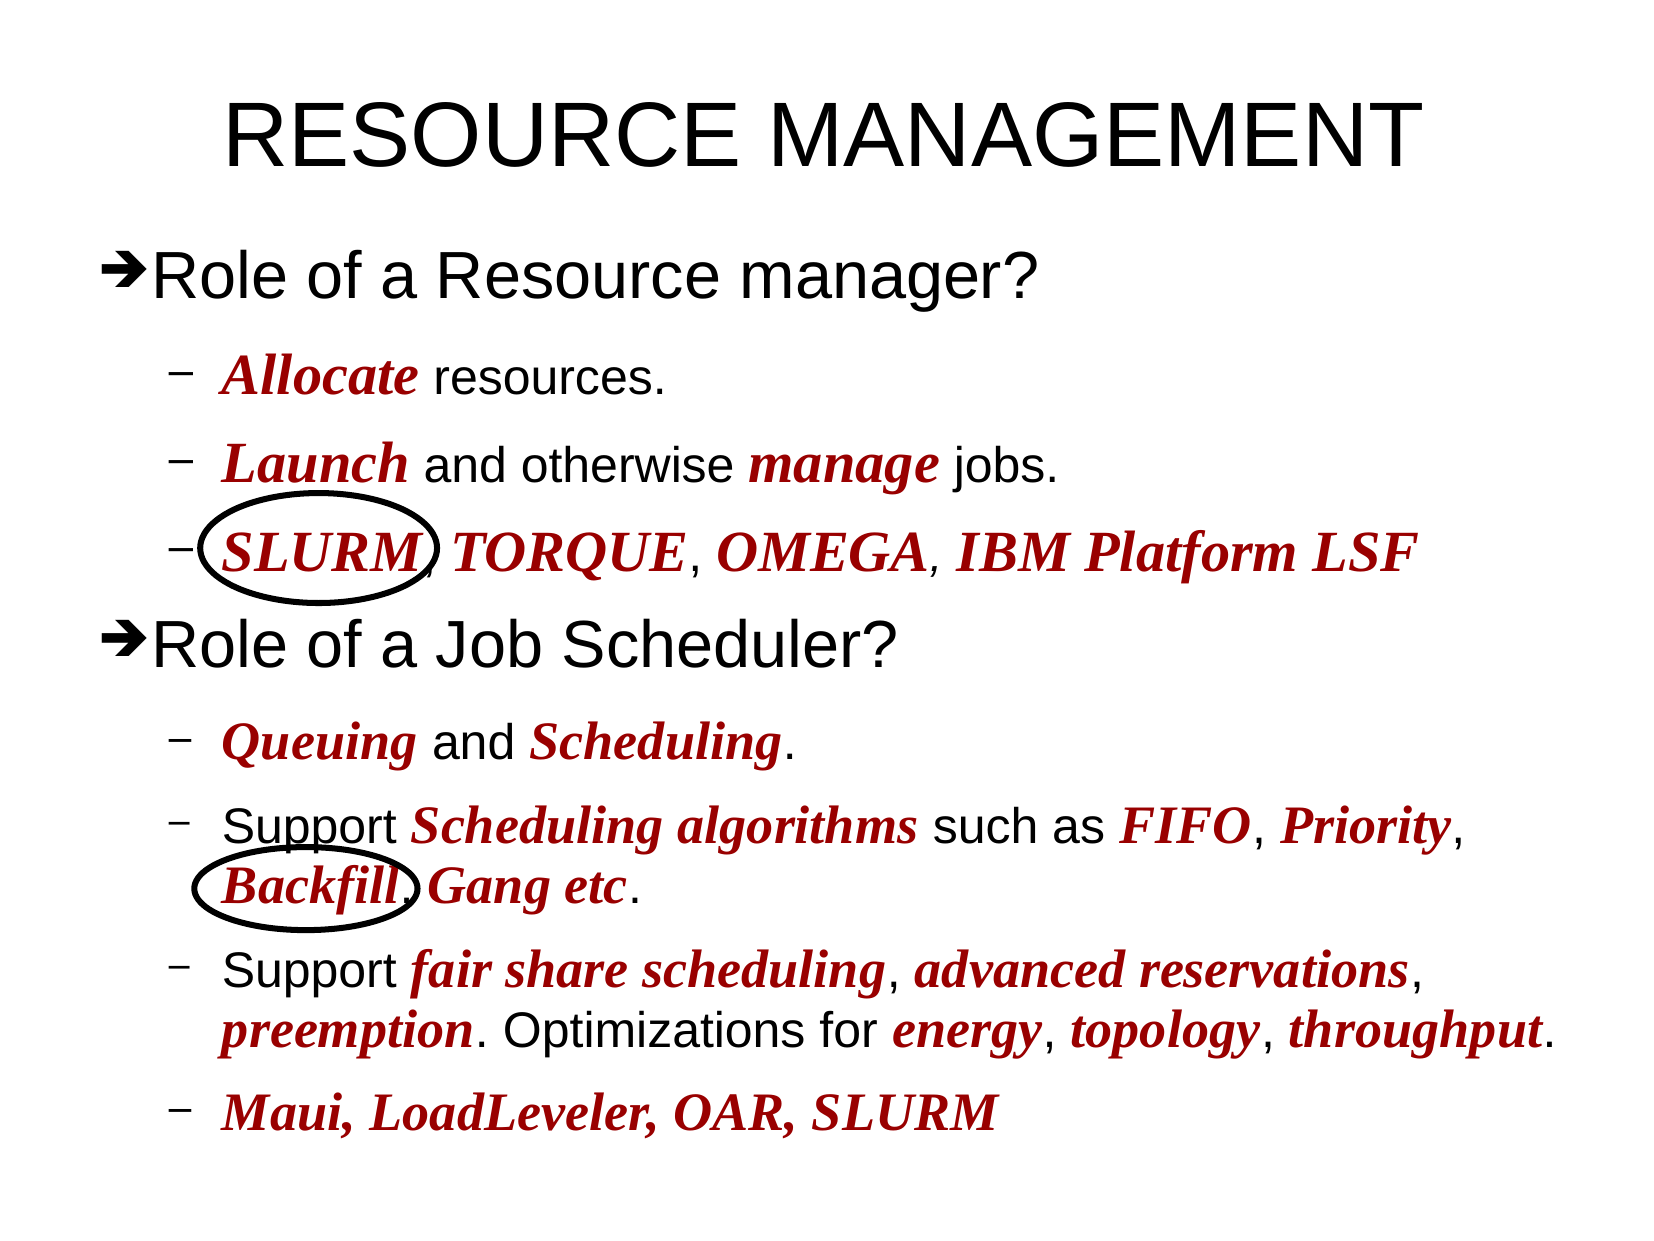

# RESOURCE MANAGEMENT
Role of a Resource manager?
Allocate resources.
Launch and otherwise manage jobs.
SLURM, TORQUE, OMEGA, IBM Platform LSF
Role of a Job Scheduler?
Queuing and Scheduling.
Support Scheduling algorithms such as FIFO, Priority, Backfill, Gang etc.
Support fair share scheduling, advanced reservations, preemption. Optimizations for energy, topology, throughput.
Maui, LoadLeveler, OAR, SLURM